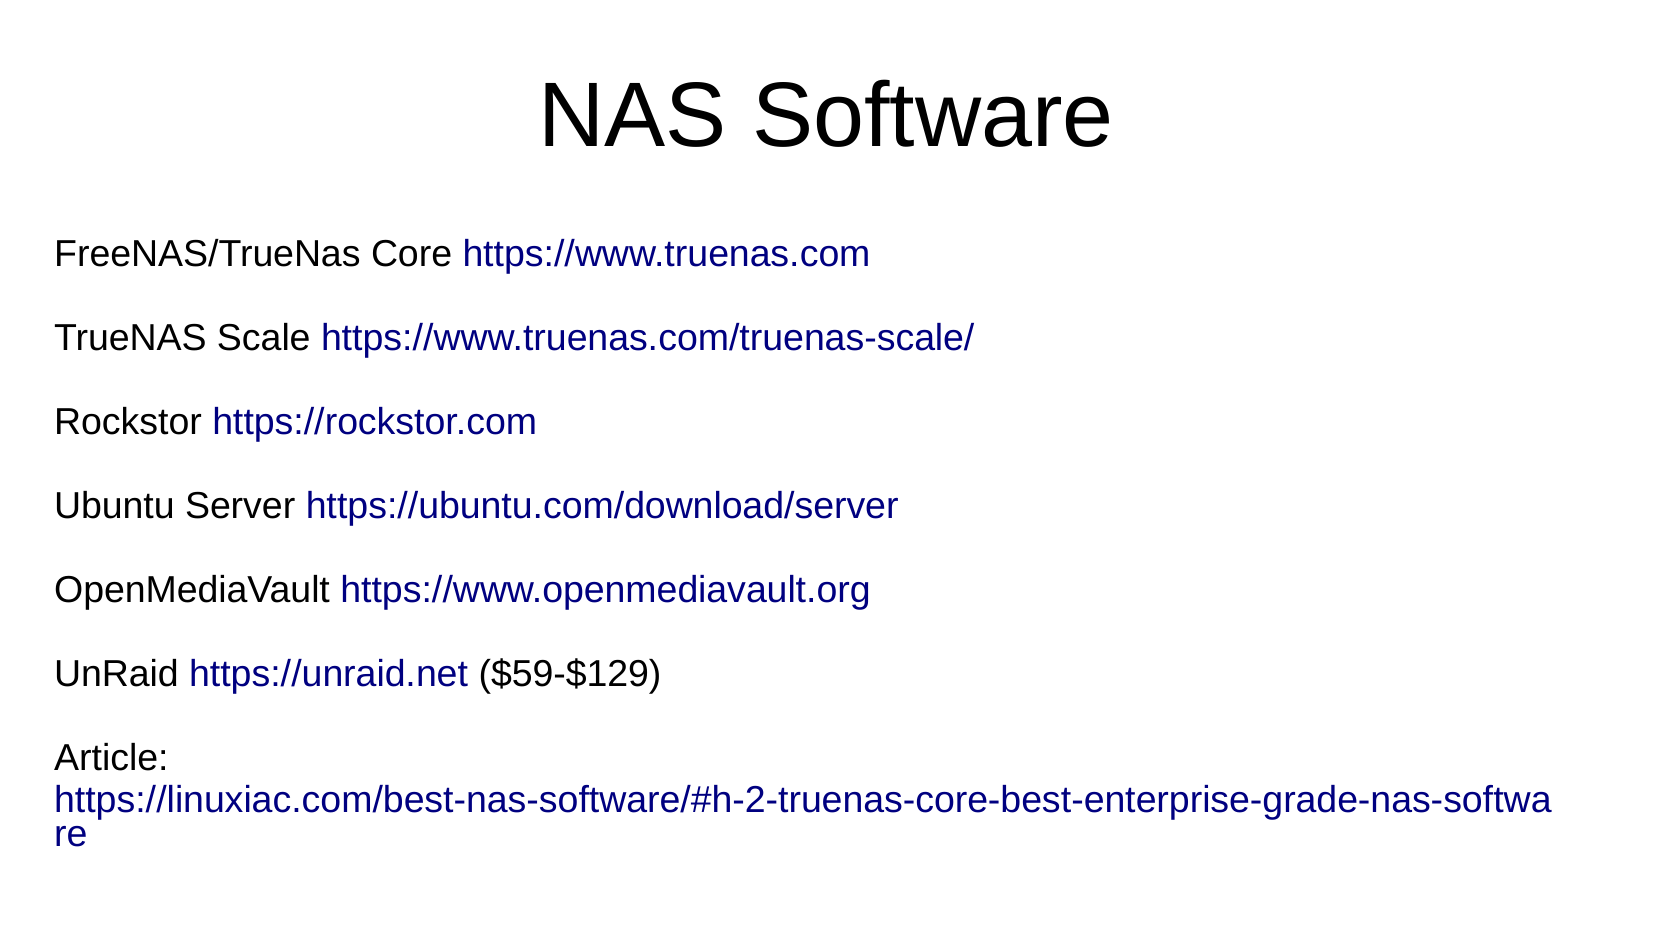

# NAS Software
FreeNAS/TrueNas Core https://www.truenas.com
TrueNAS Scale https://www.truenas.com/truenas-scale/
Rockstor https://rockstor.com
Ubuntu Server https://ubuntu.com/download/server
OpenMediaVault https://www.openmediavault.org
UnRaid https://unraid.net ($59-$129)
Article: https://linuxiac.com/best-nas-software/#h-2-truenas-core-best-enterprise-grade-nas-software